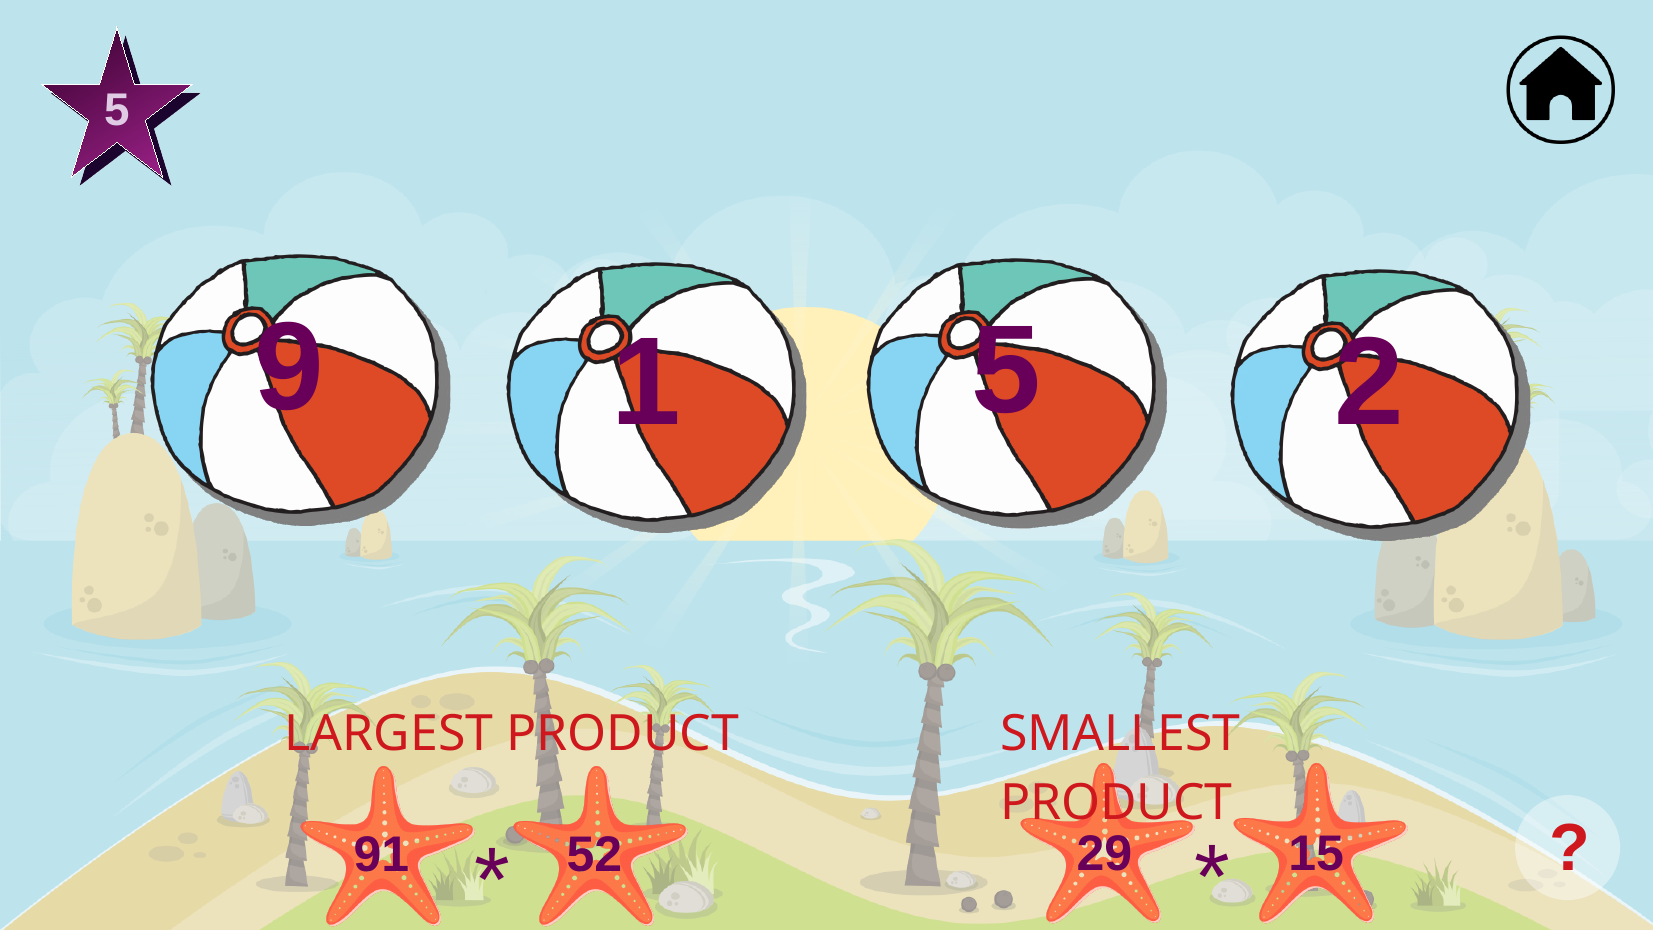

5
9
5
1
2
LARGEST PRODUCT
SMALLEST PRODUCT
?
29
15
*
91
52
*